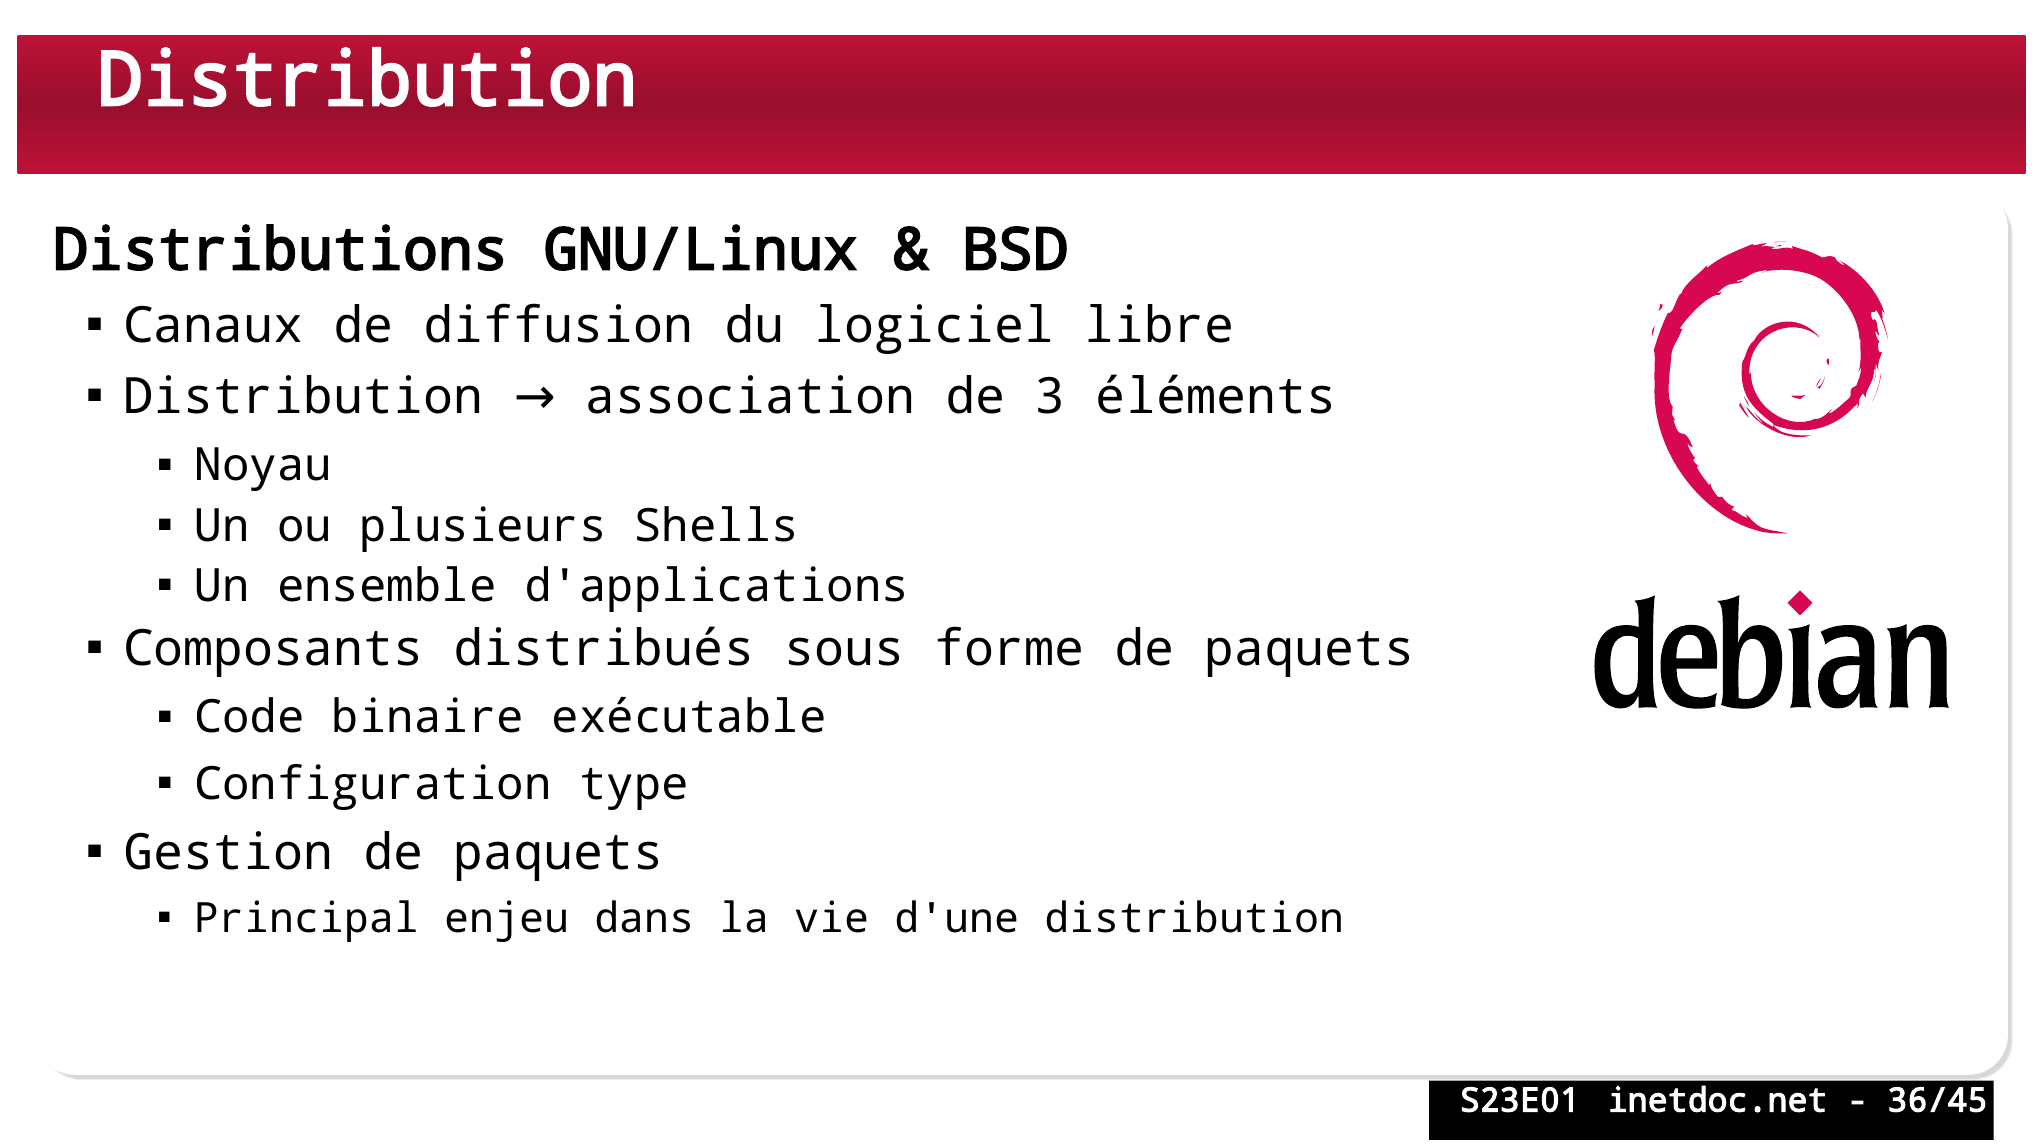

Distribution
Distributions GNU/Linux & BSD
Canaux de diffusion du logiciel libre
Distribution → association de 3 éléments
Noyau
Un ou plusieurs Shells
Un ensemble d'applications
Composants distribués sous forme de paquets
Code binaire exécutable
Configuration type
Gestion de paquets
Principal enjeu dans la vie d'une distribution
S23E01	inetdoc.net - /45